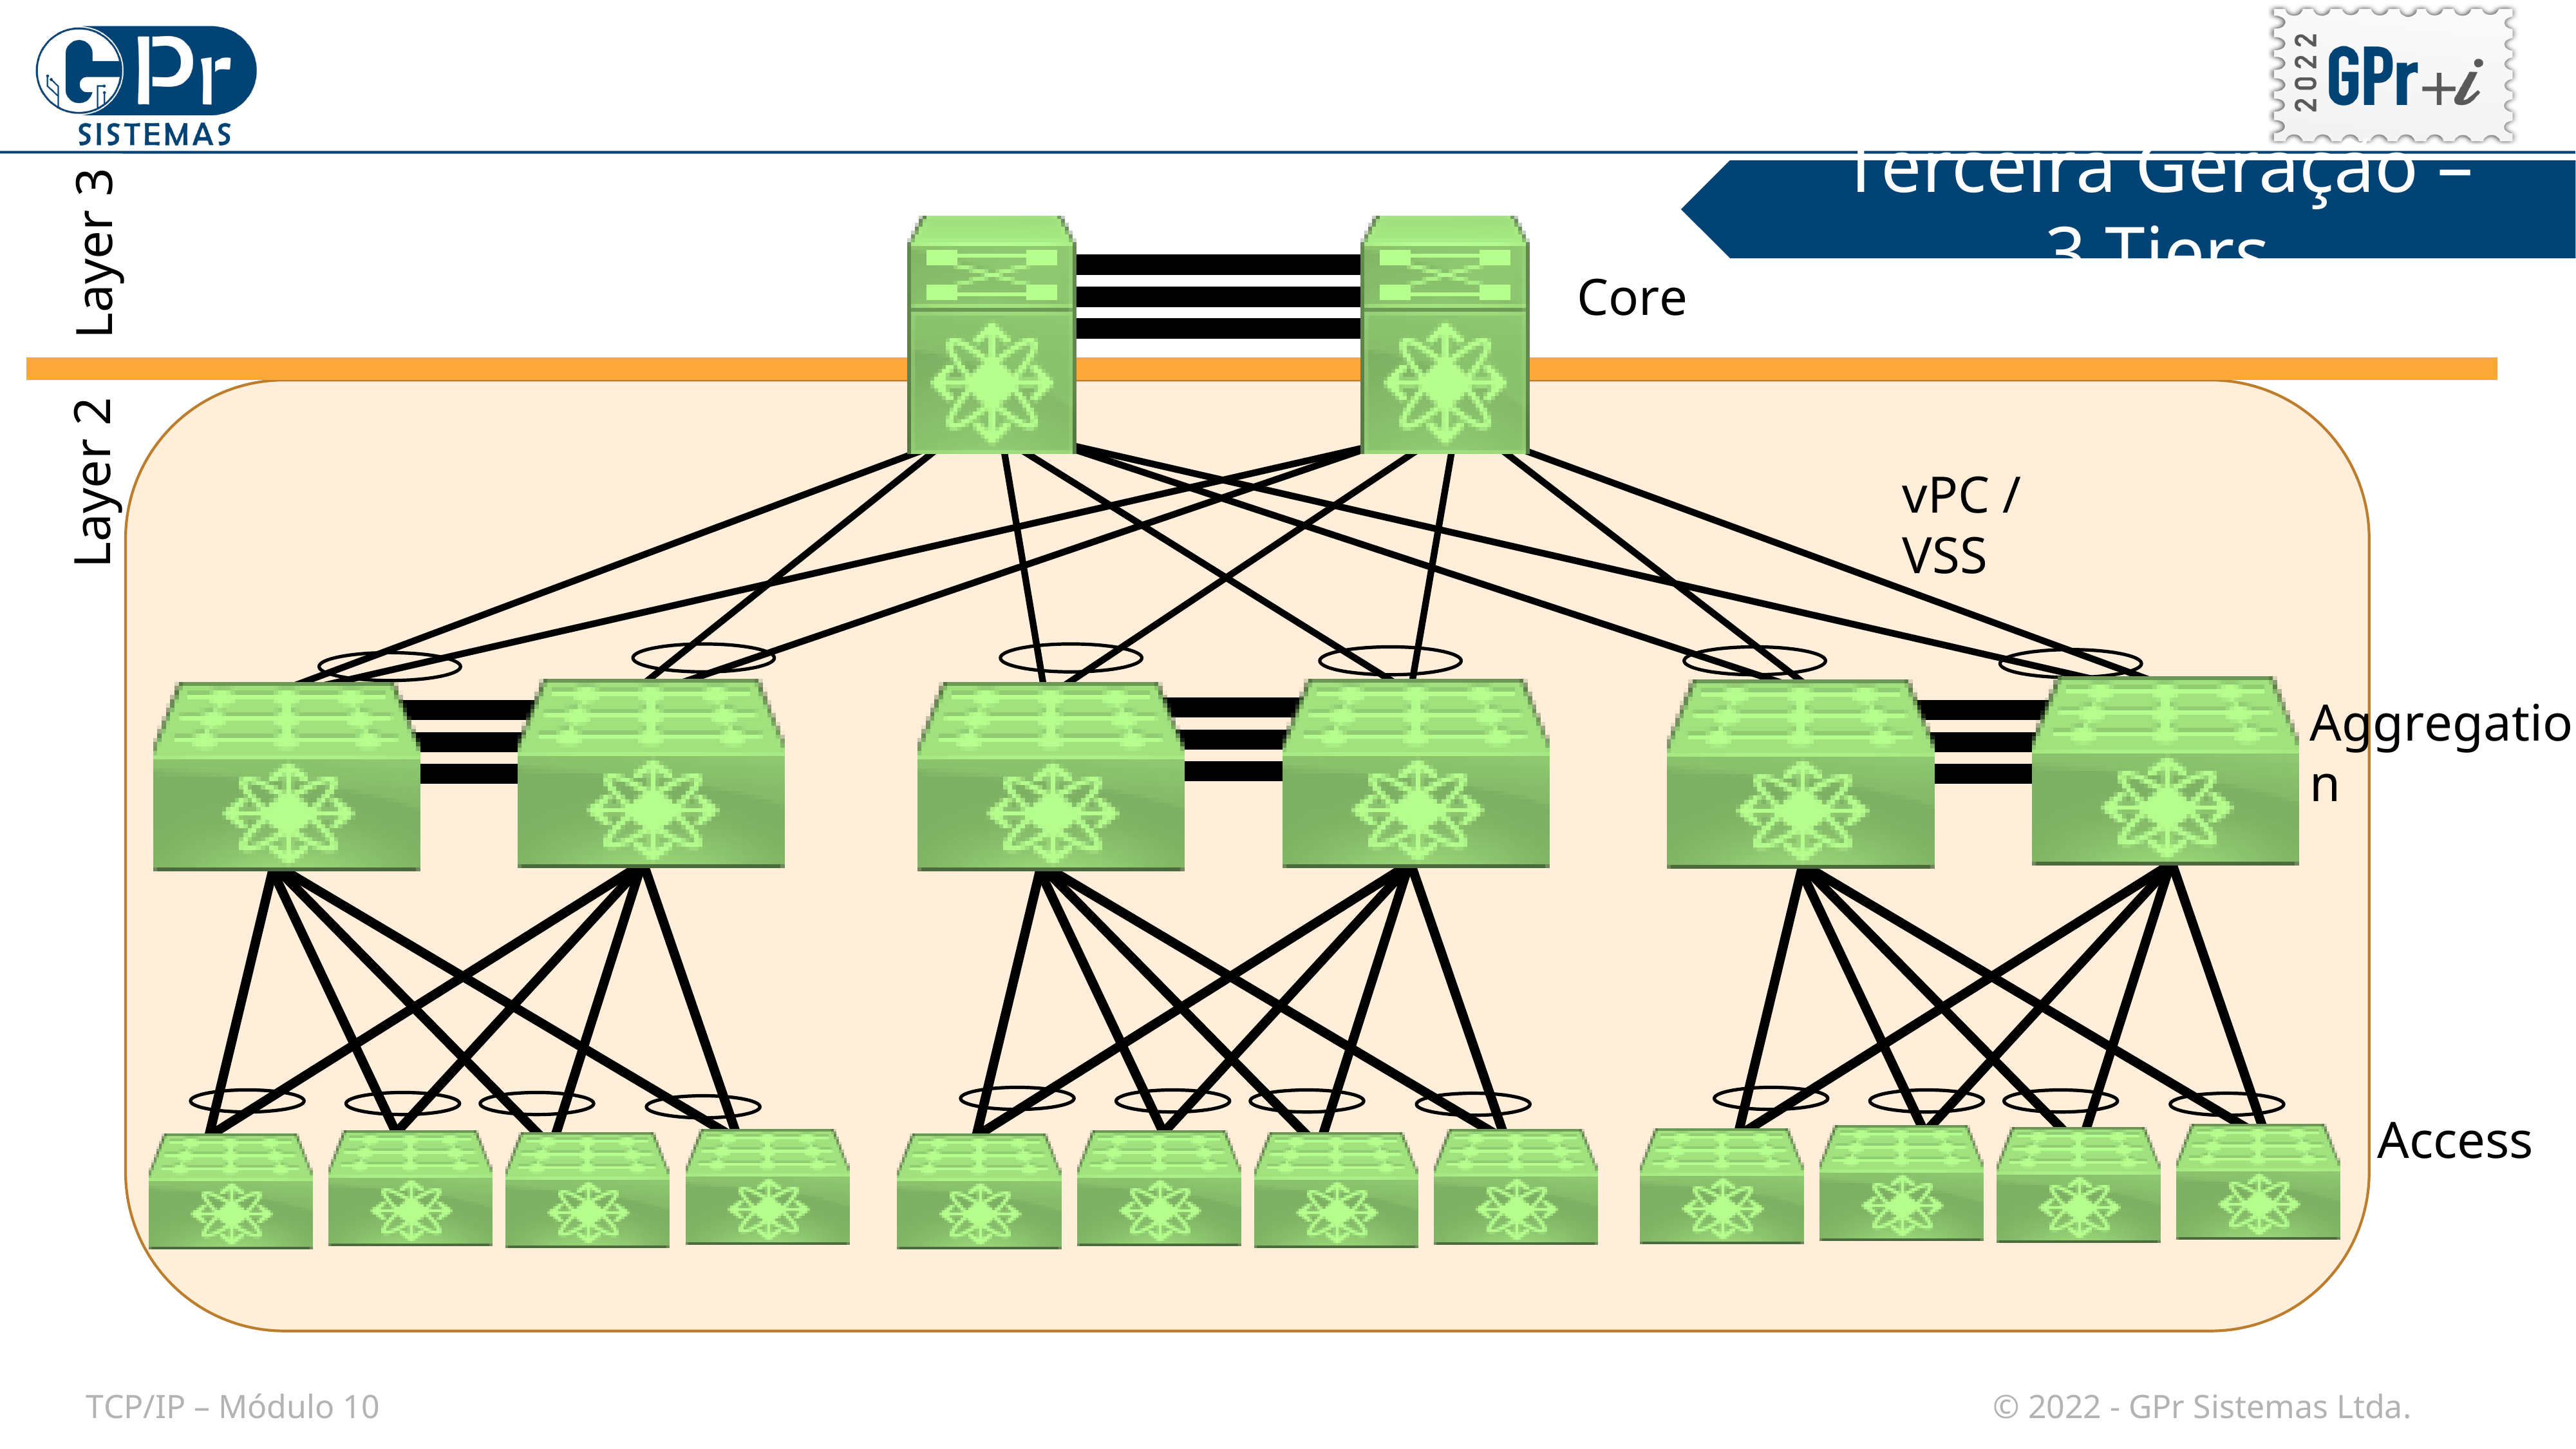

Terceira Geração – 3 Tiers
Layer 3
Core
Layer 2
vPC / VSS
Aggregation
Access